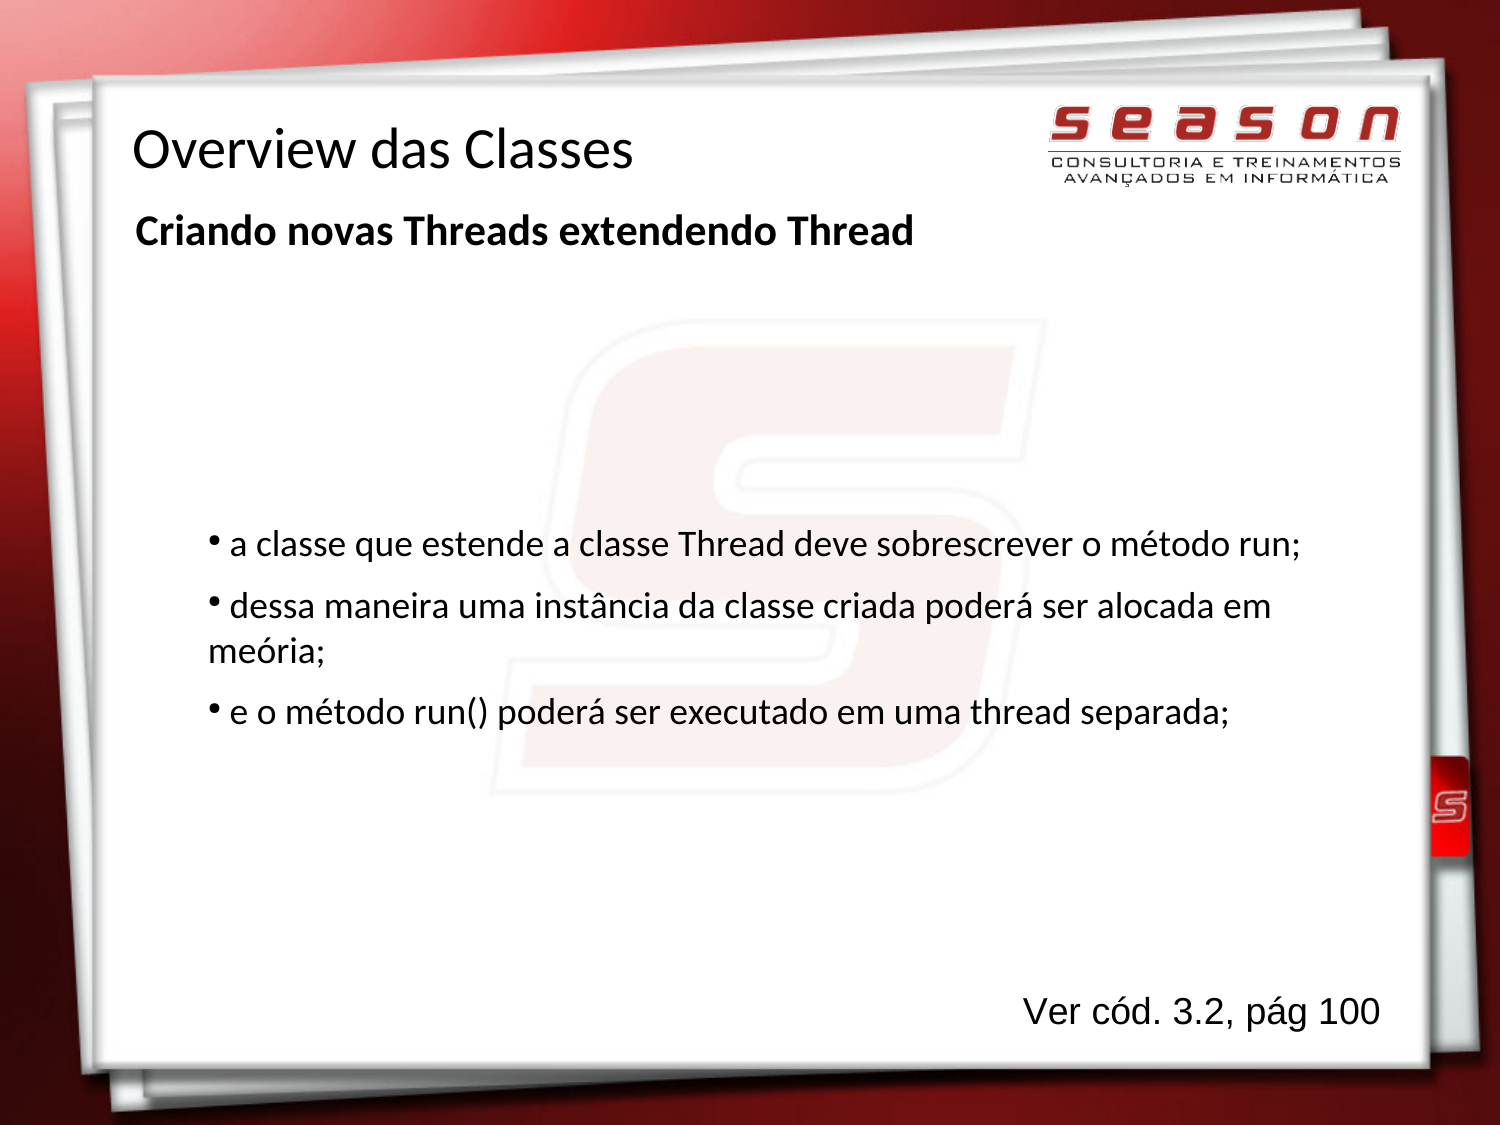

# Overview das Classes
Criando novas Threads extendendo Thread
 a classe que estende a classe Thread deve sobrescrever o método run;
 dessa maneira uma instância da classe criada poderá ser alocada em meória;
 e o método run() poderá ser executado em uma thread separada;
Ver cód. 3.2, pág 100